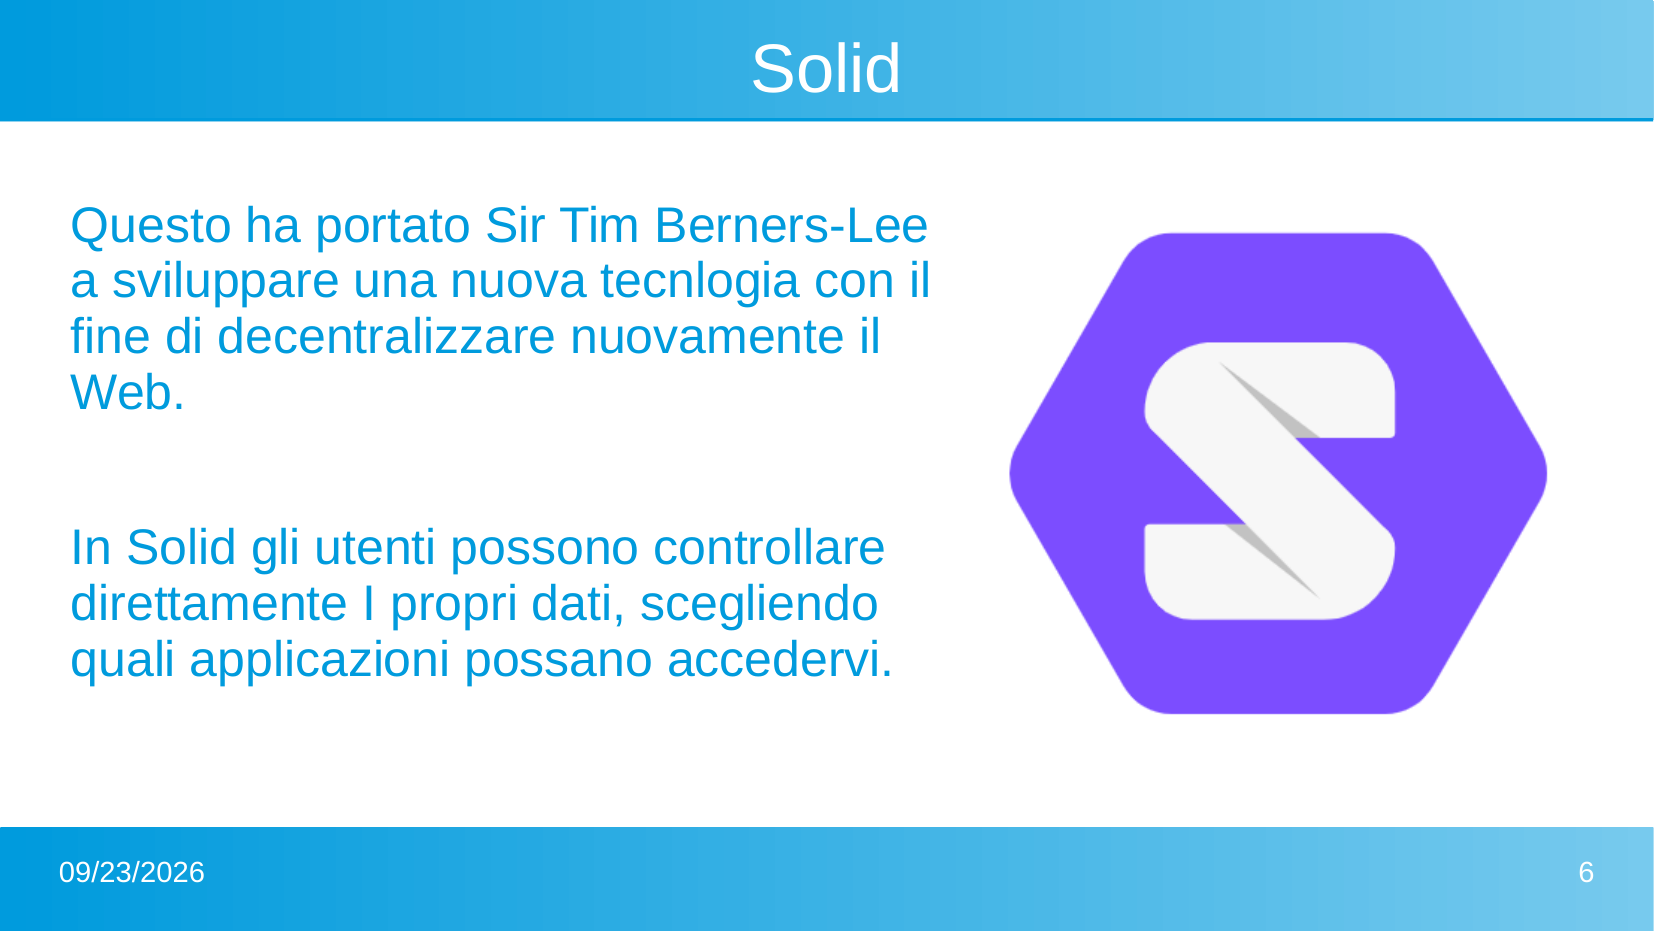

# Solid
Questo ha portato Sir Tim Berners-Lee a sviluppare una nuova tecnlogia con il fine di decentralizzare nuovamente il Web.
In Solid gli utenti possono controllare direttamente I propri dati, scegliendo quali applicazioni possano accedervi.
6